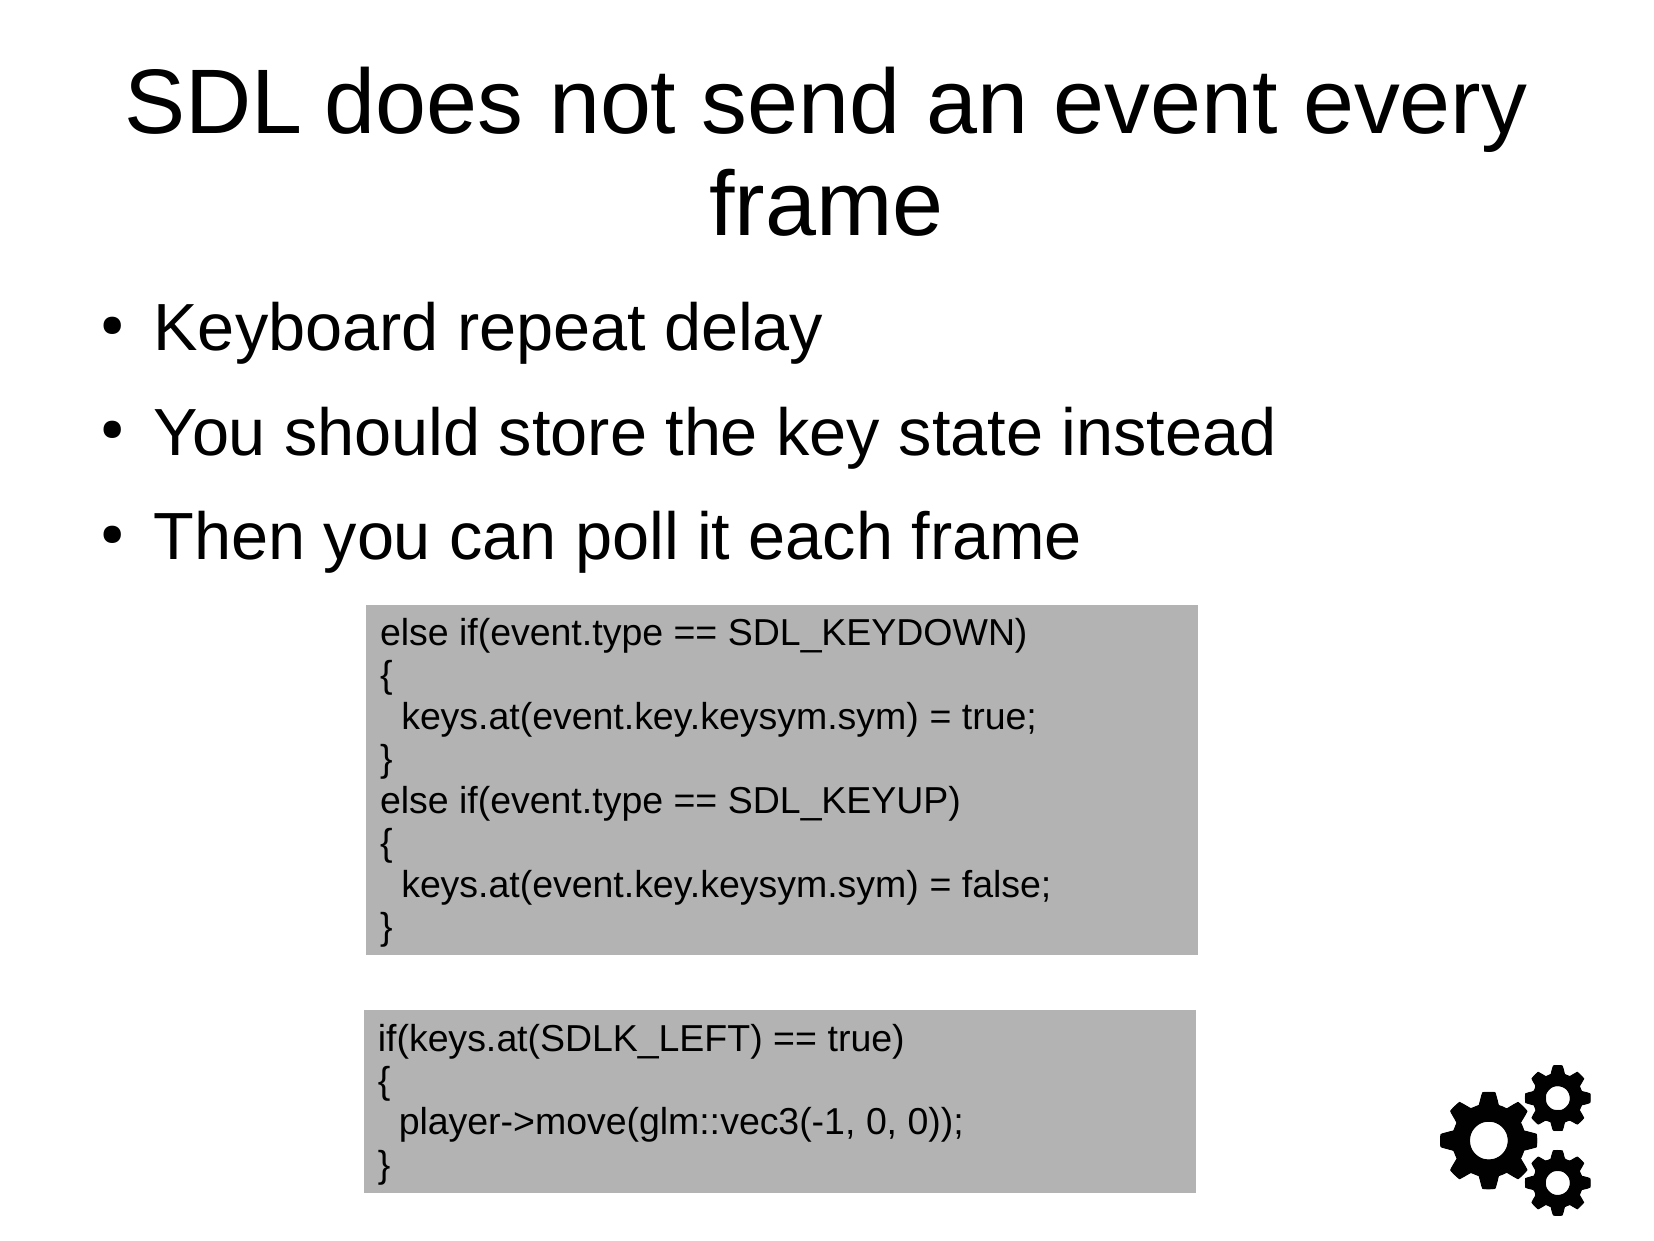

# SDL does not send an event every frame
Keyboard repeat delay
You should store the key state instead
Then you can poll it each frame
| else if(event.type == SDL\_KEYDOWN) { keys.at(event.key.keysym.sym) = true; } else if(event.type == SDL\_KEYUP) { keys.at(event.key.keysym.sym) = false; } |
| --- |
| if(keys.at(SDLK\_LEFT) == true) { player->move(glm::vec3(-1, 0, 0)); } |
| --- |